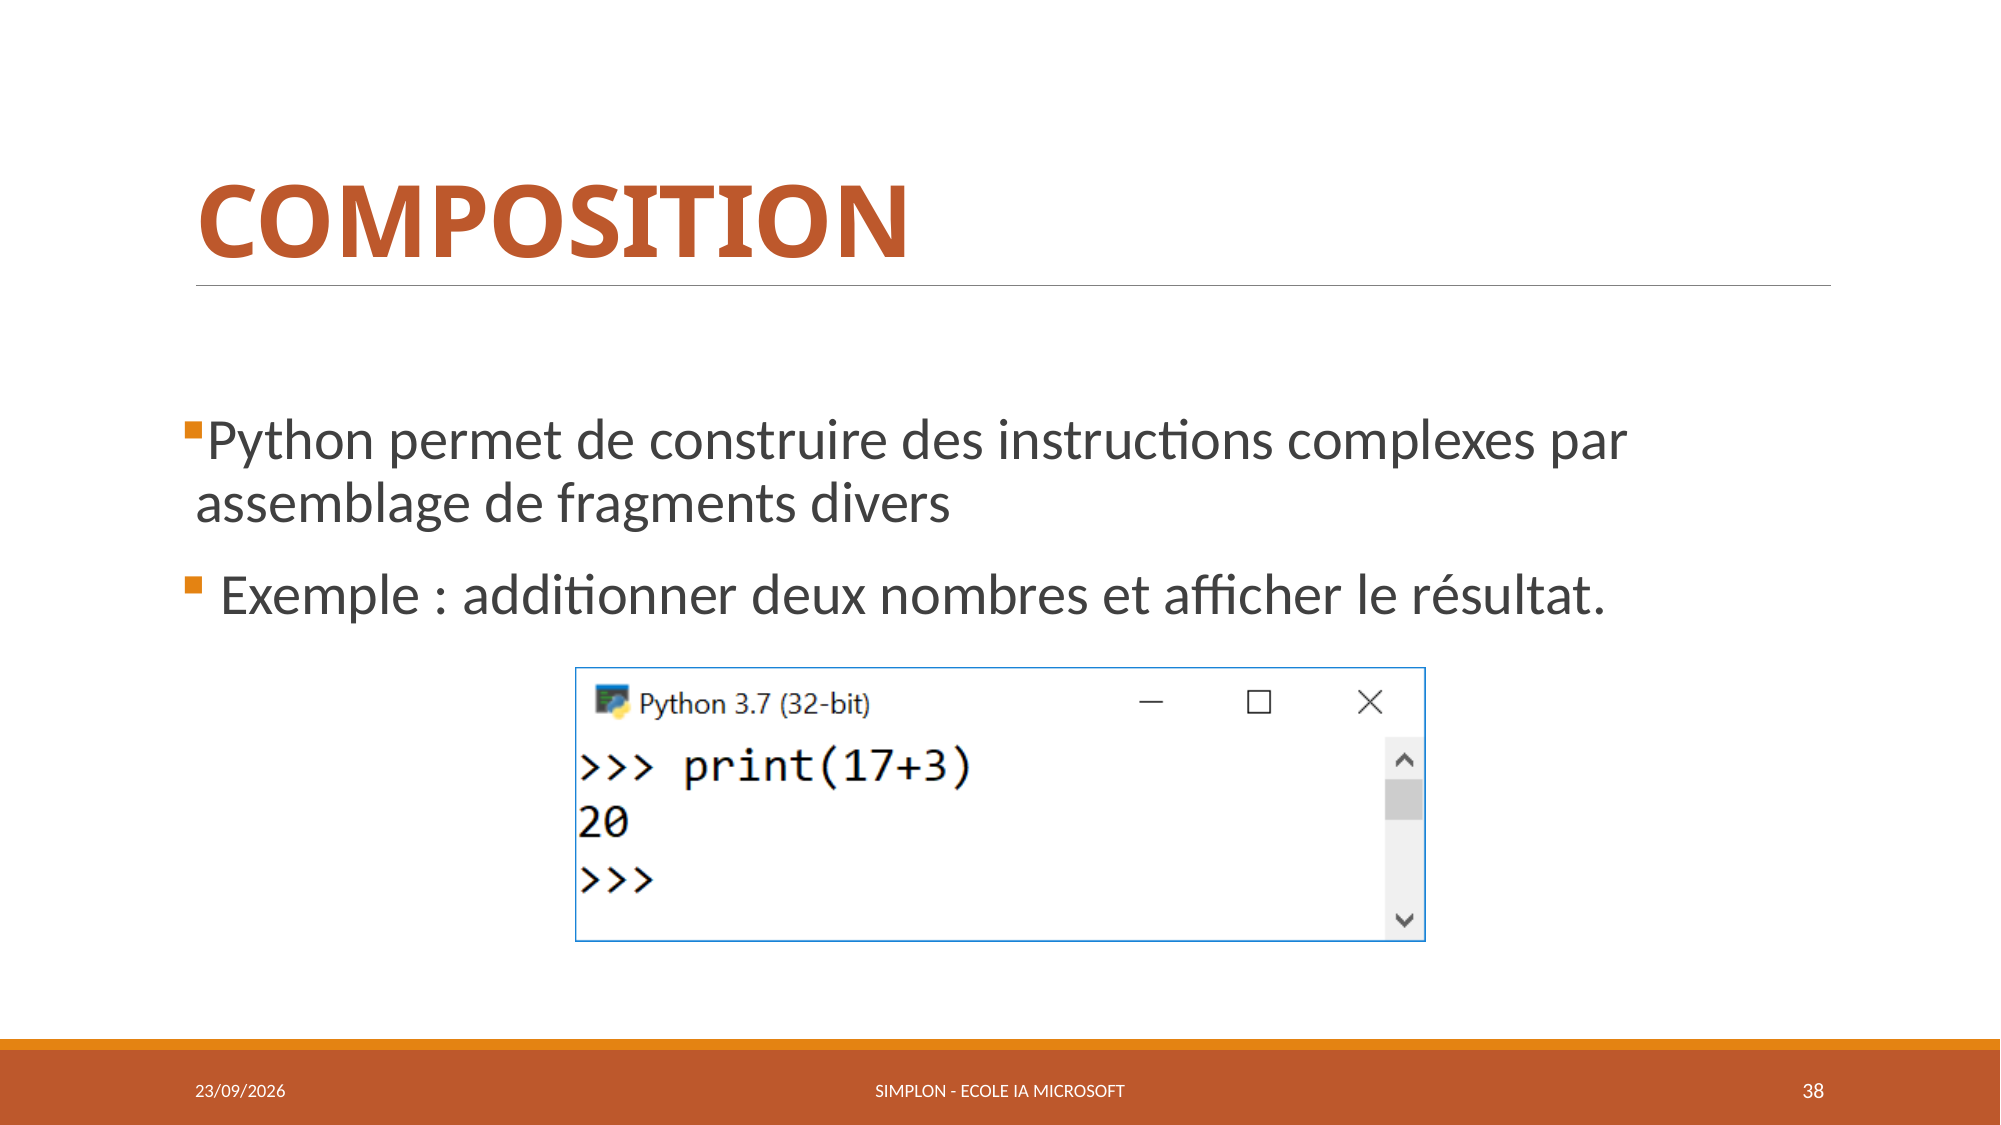

# COMPOSITION
Python permet de construire des instructions complexes par assemblage de fragments divers
 Exemple : additionner deux nombres et afficher le résultat.
Simplon - Ecole IA Microsoft